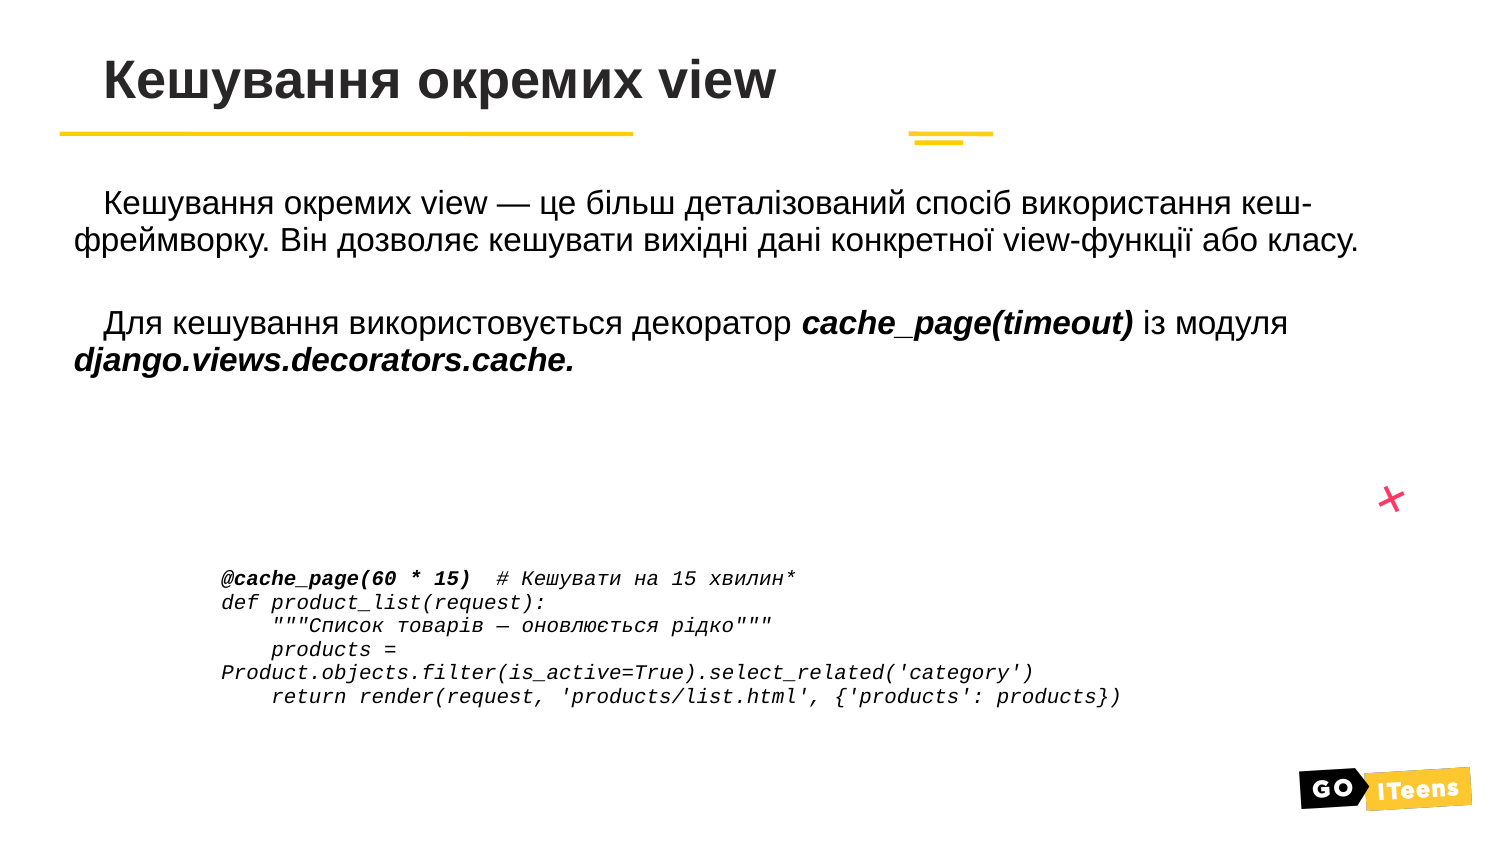

Кешування окремих view
+
Кешування окремих view — це більш деталізований спосіб використання кеш-фреймворку. Він дозволяє кешувати вихідні дані конкретної view-функції або класу.
Для кешування використовується декоратор cache_page(timeout) із модуля django.views.decorators.cache.
@cache_page(60 * 15) # Кешувати на 15 хвилин*
def product_list(request):
 """Список товарів — оновлюється рідко"""
 products = Product.objects.filter(is_active=True).select_related('category')
 return render(request, 'products/list.html', {'products': products})